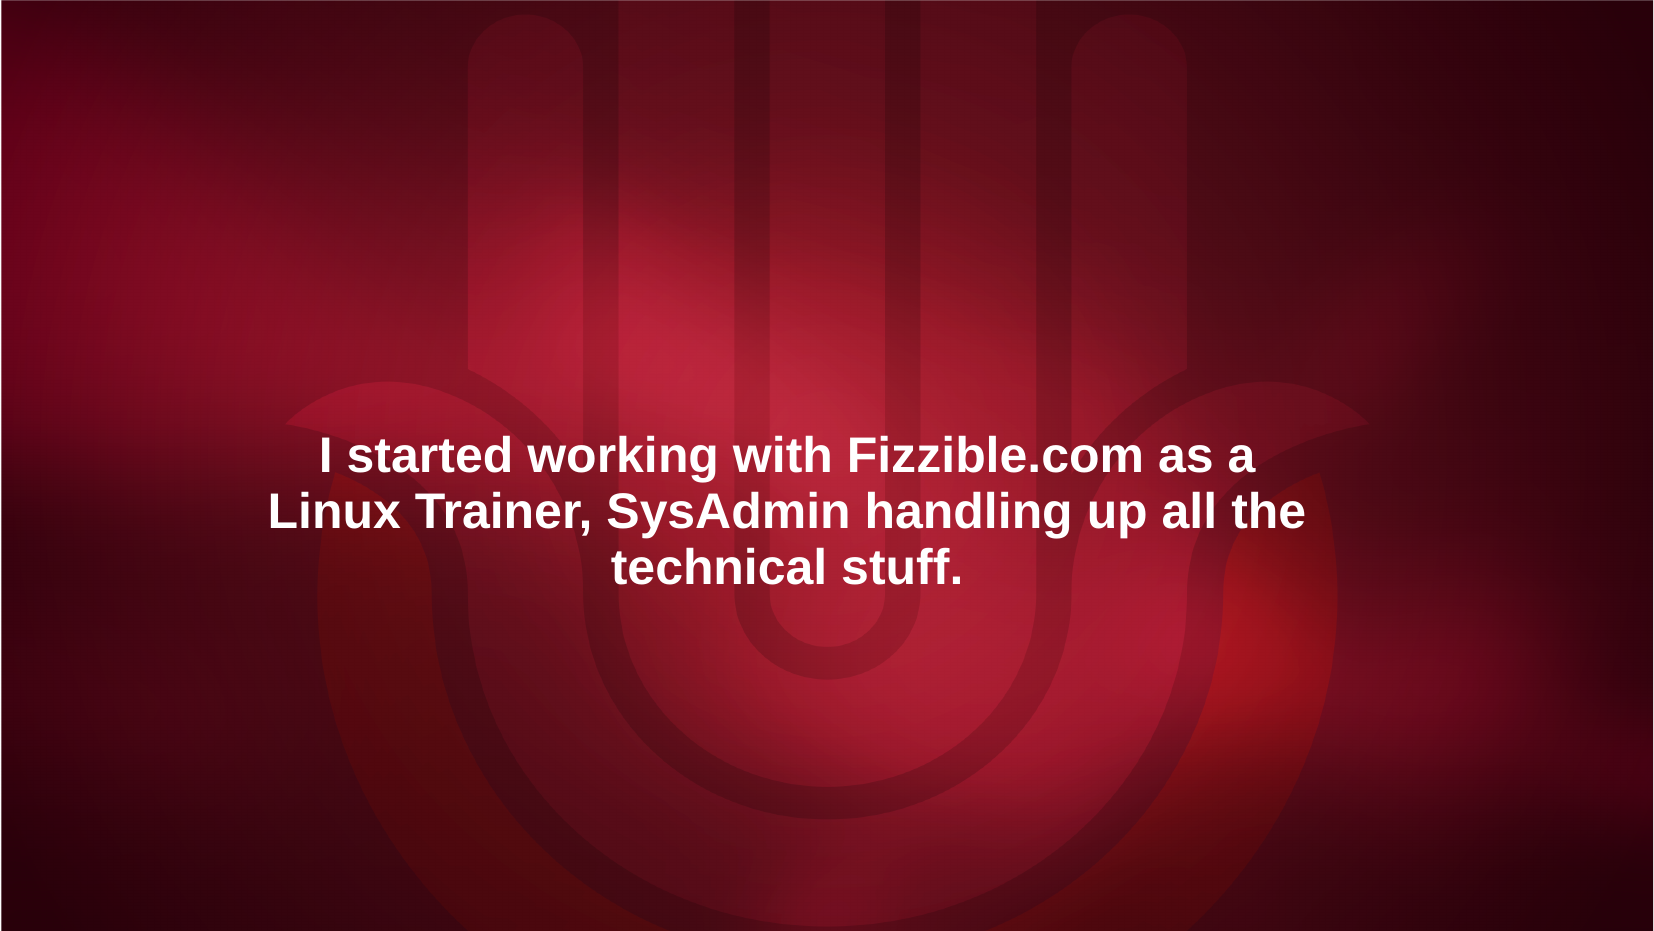

I started working with Fizzible.com as a Linux Trainer, SysAdmin handling up all the technical stuff.